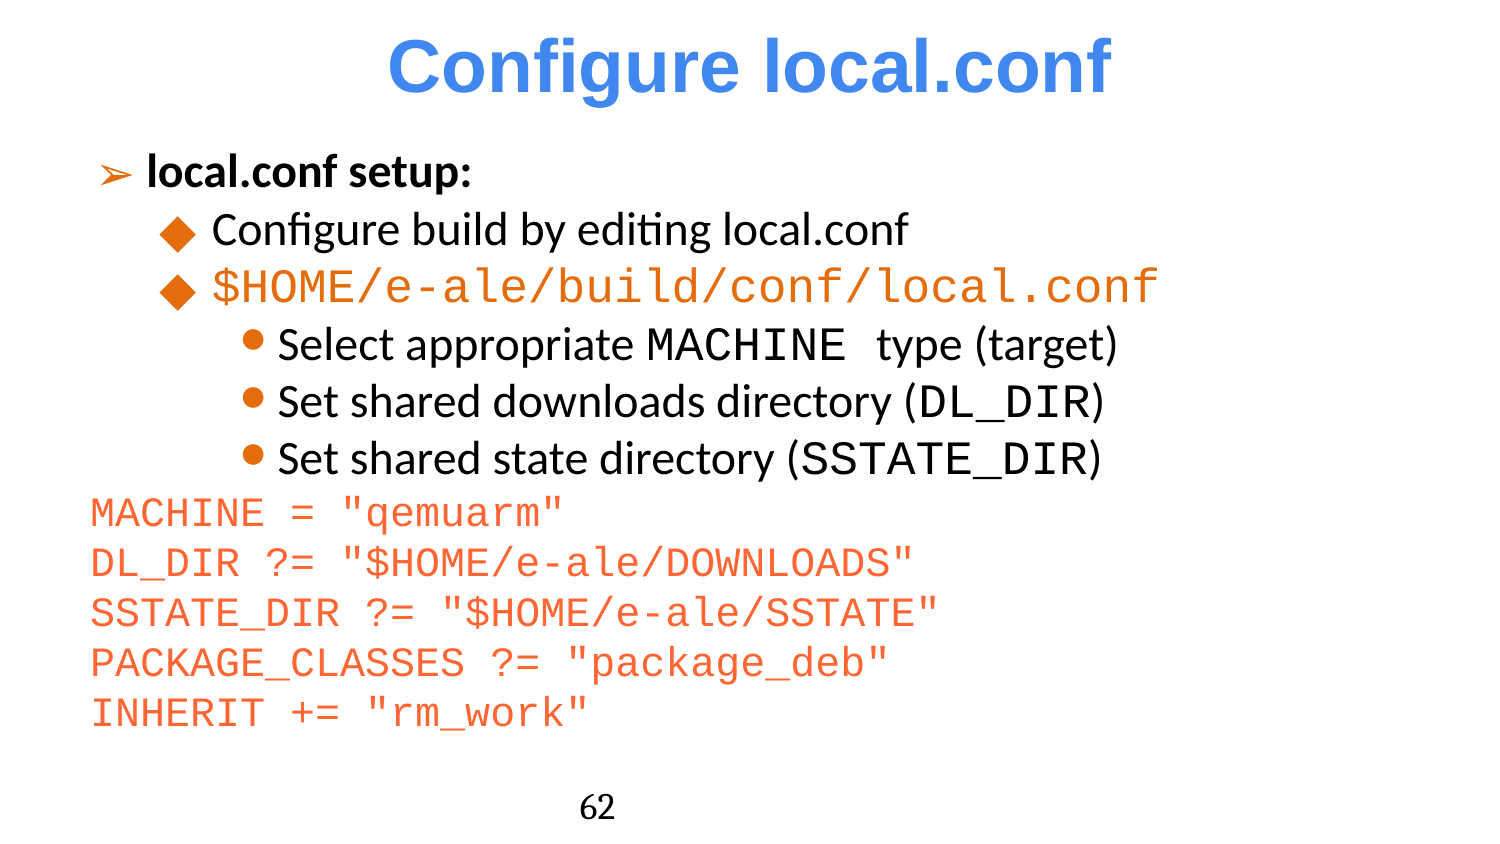

Configure local.conf
local.conf setup:
Configure build by editing local.conf
$HOME/e-ale/build/conf/local.conf
Select appropriate MACHINE type (target)
Set shared downloads directory (DL_DIR)
Set shared state directory (SSTATE_DIR)
MACHINE = "qemuarm"
DL_DIR ?= "$HOME/e-ale/DOWNLOADS"
SSTATE_DIR ?= "$HOME/e-ale/SSTATE"
PACKAGE_CLASSES ?= "package_deb"
INHERIT += "rm_work"